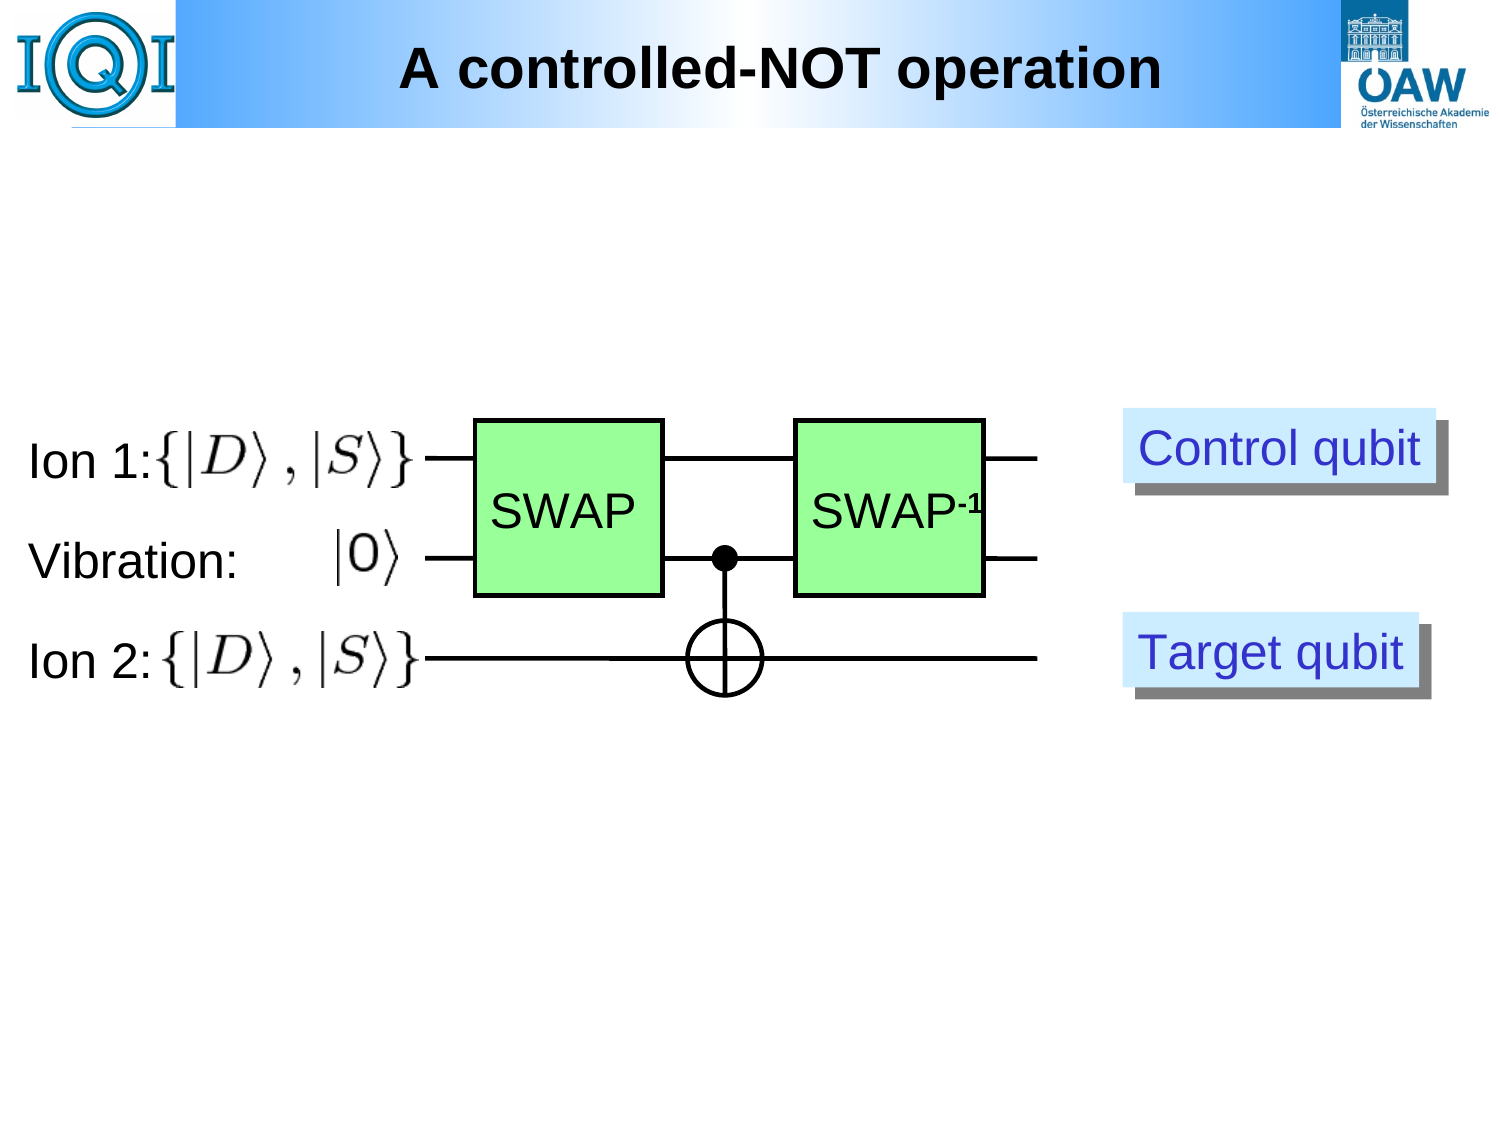

A controlled-NOT operation
Control qubit
Ion 1:
SWAP
SWAP-1
Vibration:
Target qubit
Ion 2: